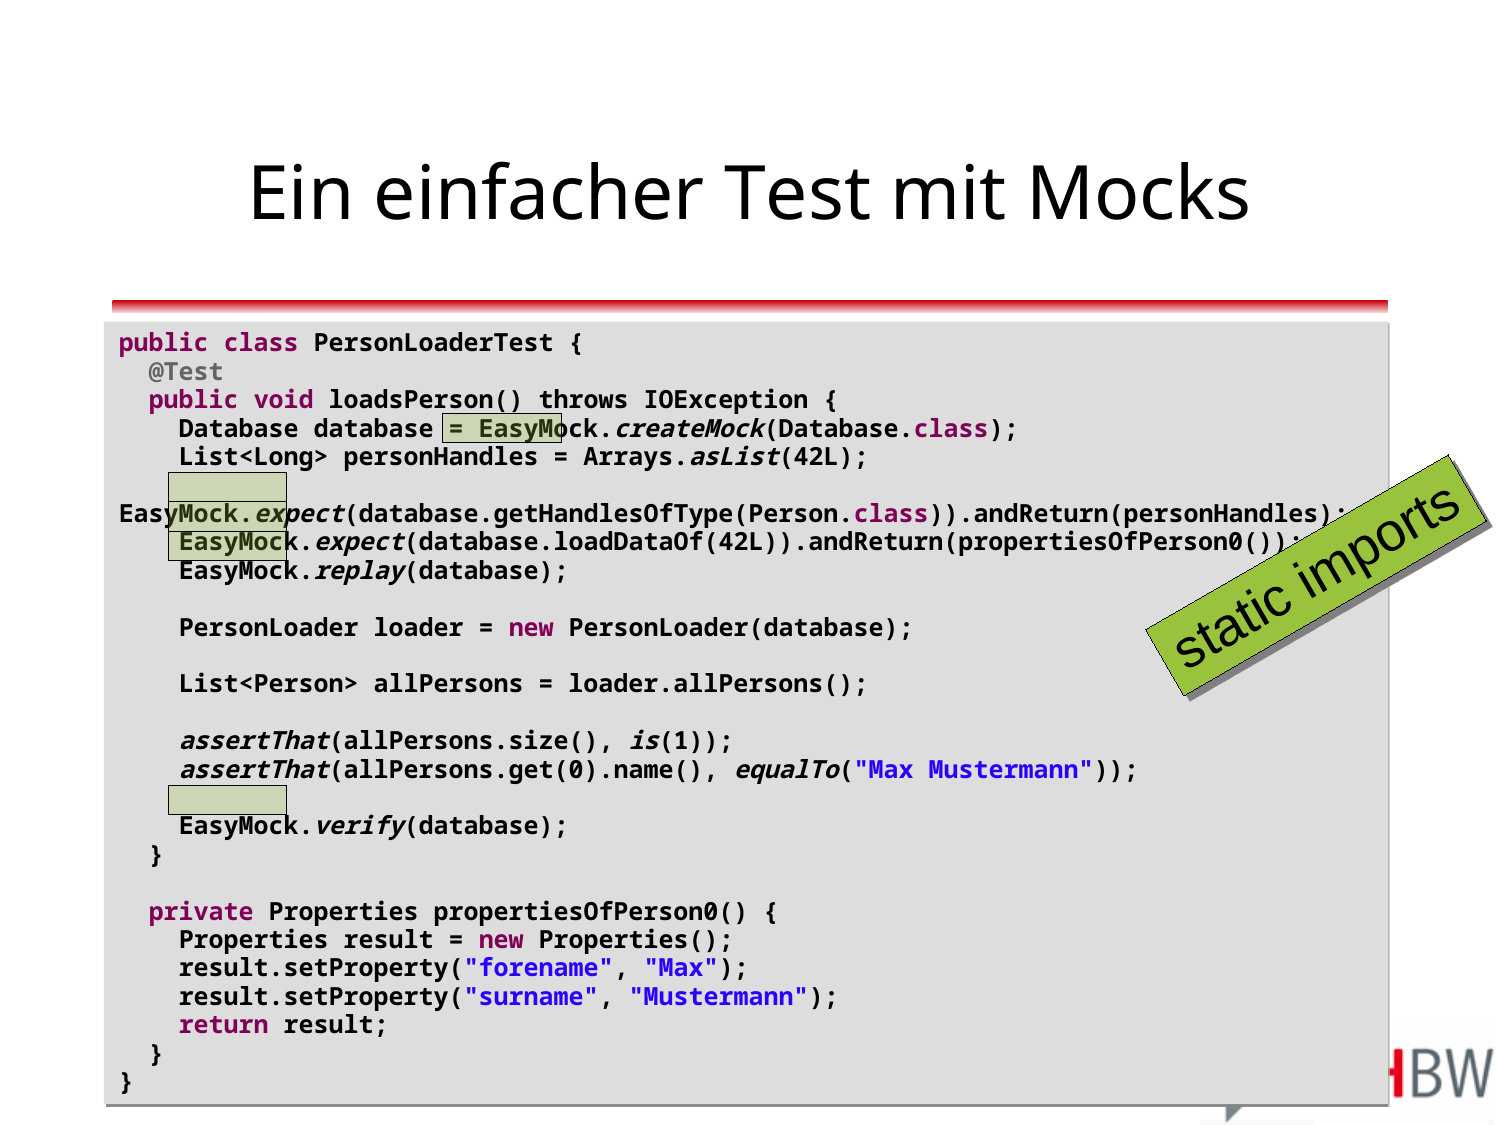

# Ein einfacher Test mit Mocks
public class PersonLoaderTest {
 @Test
 public void loadsPerson() throws IOException {
 Database database = EasyMock.createMock(Database.class);
 List<Long> personHandles = Arrays.asList(42L);
 EasyMock.expect(database.getHandlesOfType(Person.class)).andReturn(personHandles);
 EasyMock.expect(database.loadDataOf(42L)).andReturn(propertiesOfPerson0());
 EasyMock.replay(database);
 PersonLoader loader = new PersonLoader(database);
 List<Person> allPersons = loader.allPersons();
 assertThat(allPersons.size(), is(1));
 assertThat(allPersons.get(0).name(), equalTo("Max Mustermann"));
 EasyMock.verify(database);
 }
 private Properties propertiesOfPerson0() {
 Properties result = new Properties();
 result.setProperty("forename", "Max");
 result.setProperty("surname", "Mustermann");
 return result;
 }
}
static imports